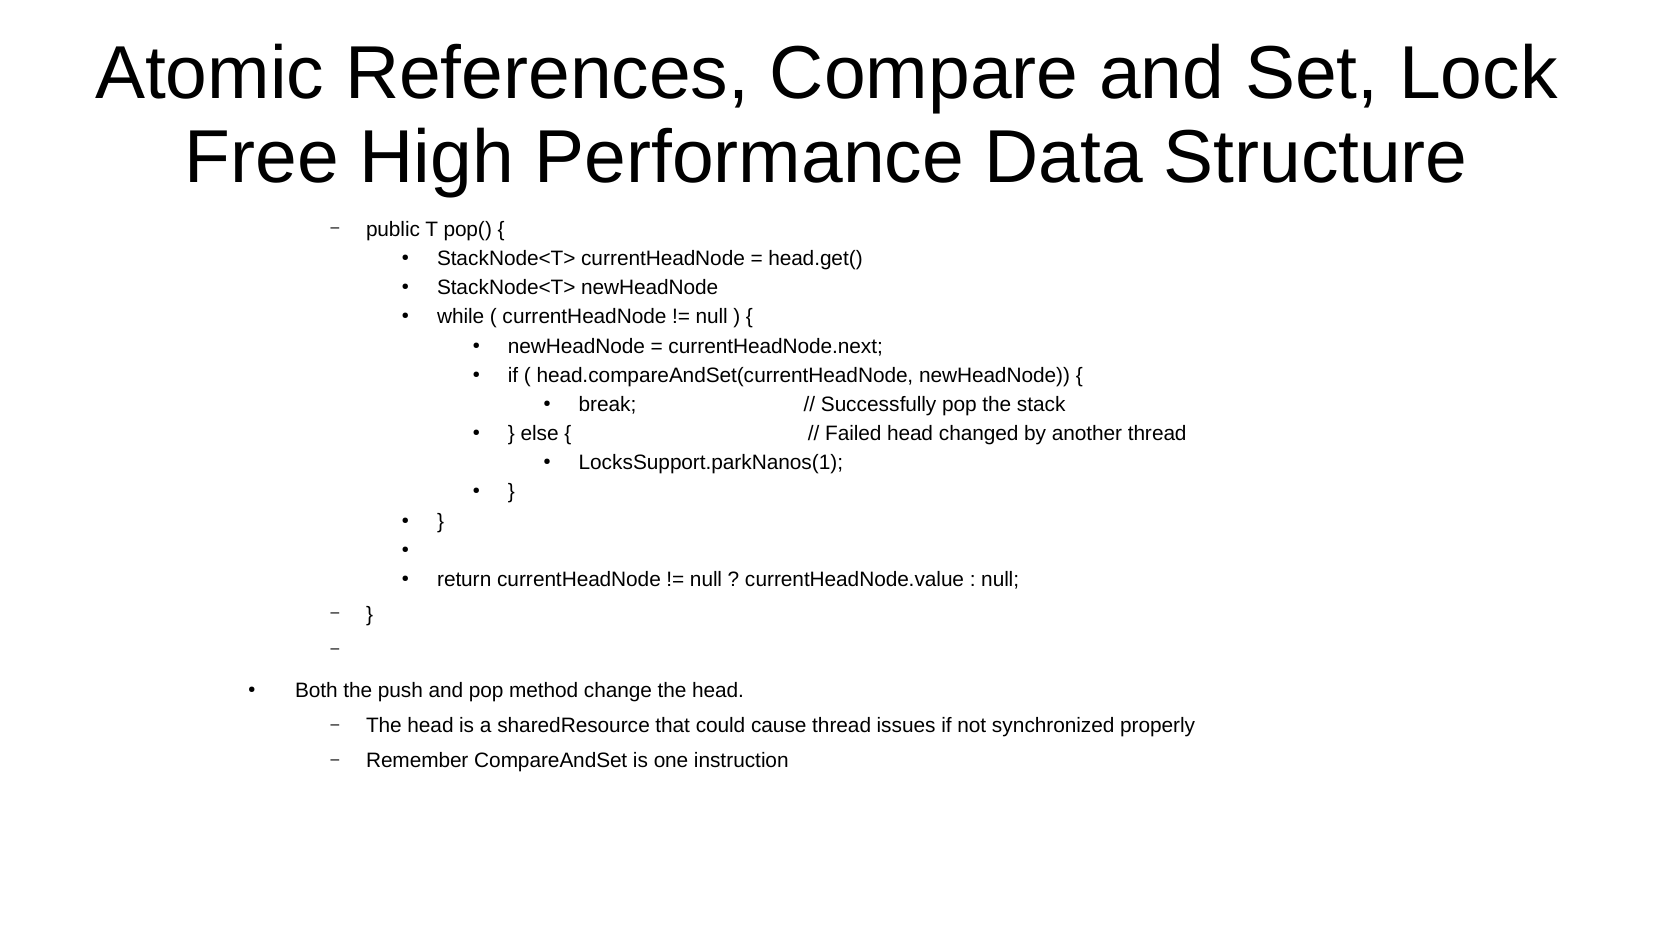

# Atomic References, Compare and Set, Lock Free High Performance Data Structure
public T pop() {
StackNode<T> currentHeadNode = head.get()
StackNode<T> newHeadNode
while ( currentHeadNode != null ) {
newHeadNode = currentHeadNode.next;
if ( head.compareAndSet(currentHeadNode, newHeadNode)) {
break; 			// Successfully pop the stack
} else {				// Failed head changed by another thread
LocksSupport.parkNanos(1);
}
}
return currentHeadNode != null ? currentHeadNode.value : null;
}
Both the push and pop method change the head.
The head is a sharedResource that could cause thread issues if not synchronized properly
Remember CompareAndSet is one instruction